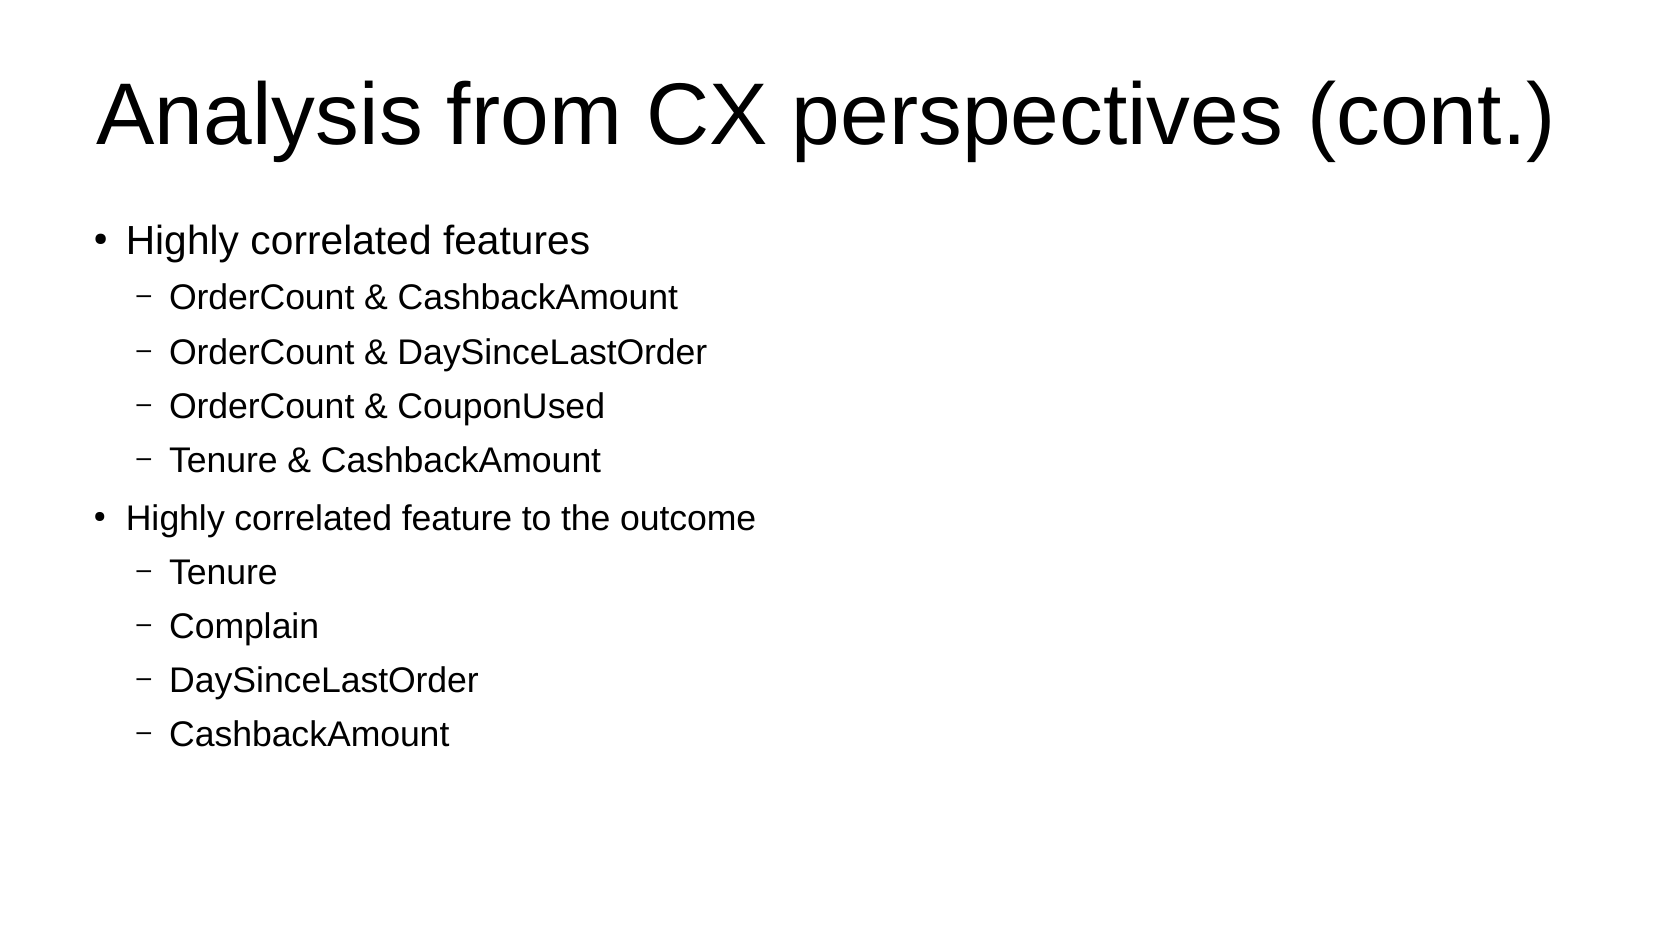

# Analysis from CX perspectives (cont.)
Highly correlated features
OrderCount & CashbackAmount
OrderCount & DaySinceLastOrder
OrderCount & CouponUsed
Tenure & CashbackAmount
Highly correlated feature to the outcome
Tenure
Complain
DaySinceLastOrder
CashbackAmount